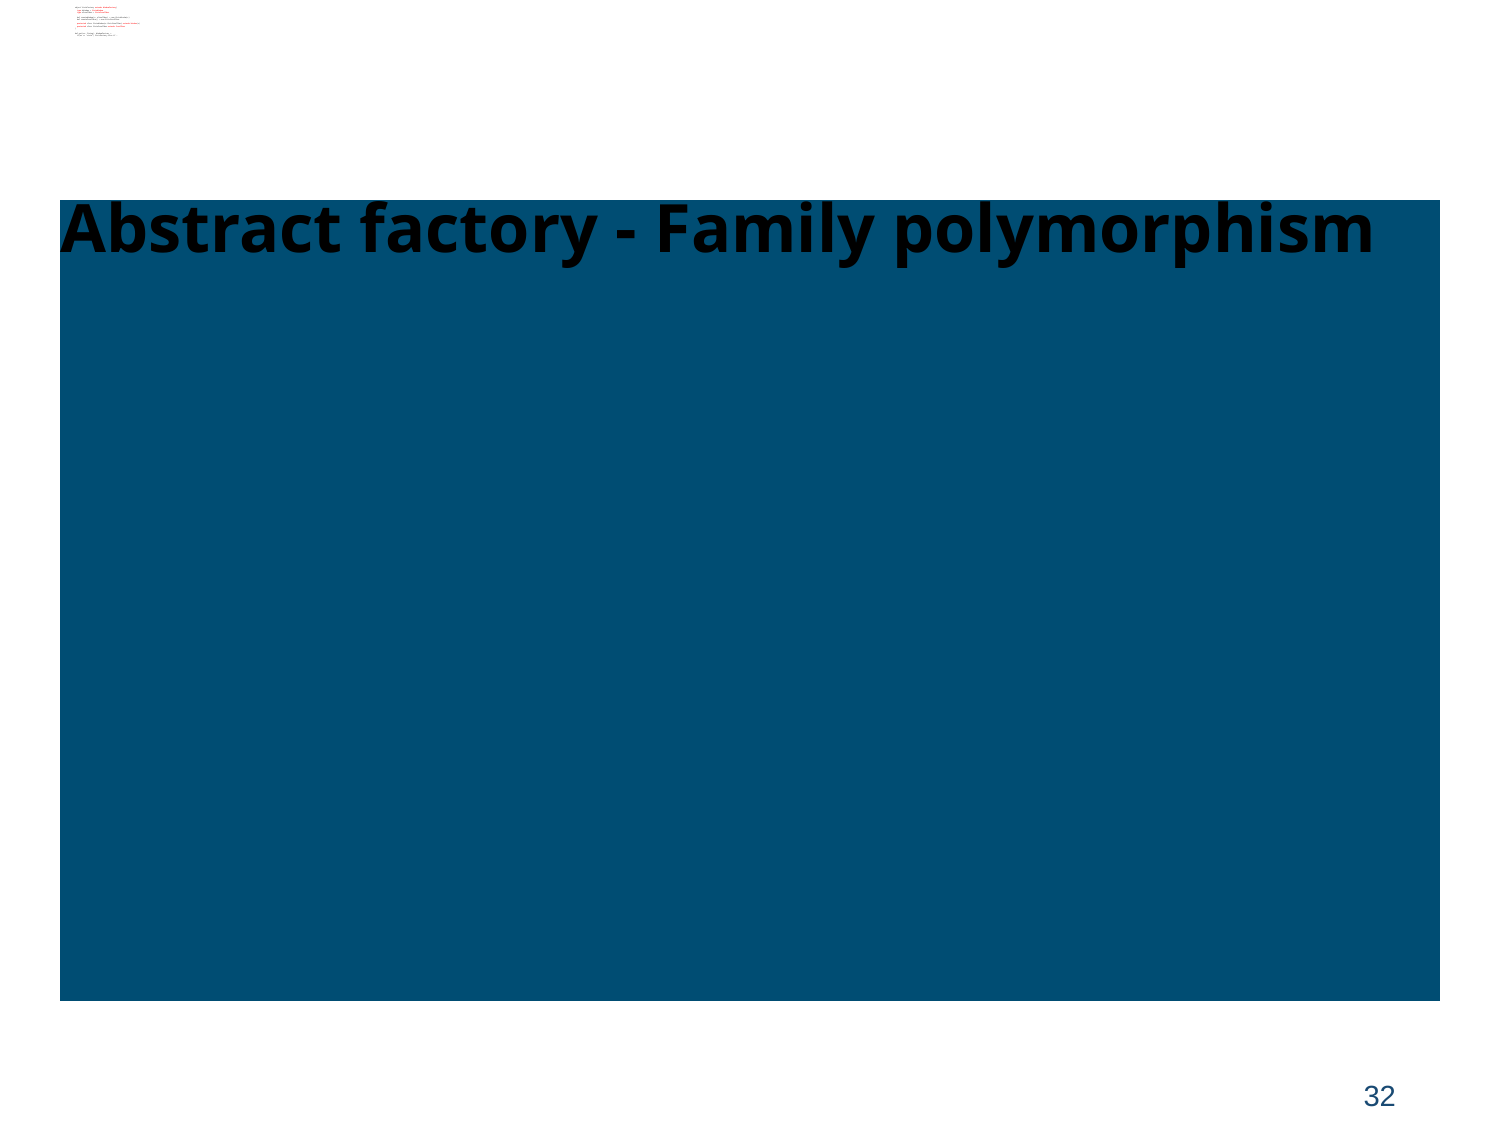

# object VistaFactory extends WindowFactory{
 type aWindow = VistaWindow
 type aScrollbar = VistaScrollbar
 def createWindow(s: aScrollbar) = new VistaWindow(s)
 def createScrollbar() = new VistaScrollbar
 protected class VistaWindow(s:VistaScrollbar) extends Window(s)
 protected class VistaScrollbar extends Scrollbar
}
def get(os: String): WindowFactory =
 if(os == “vista”) VistaFactory else if …
Abstract factory - Family polymorphism